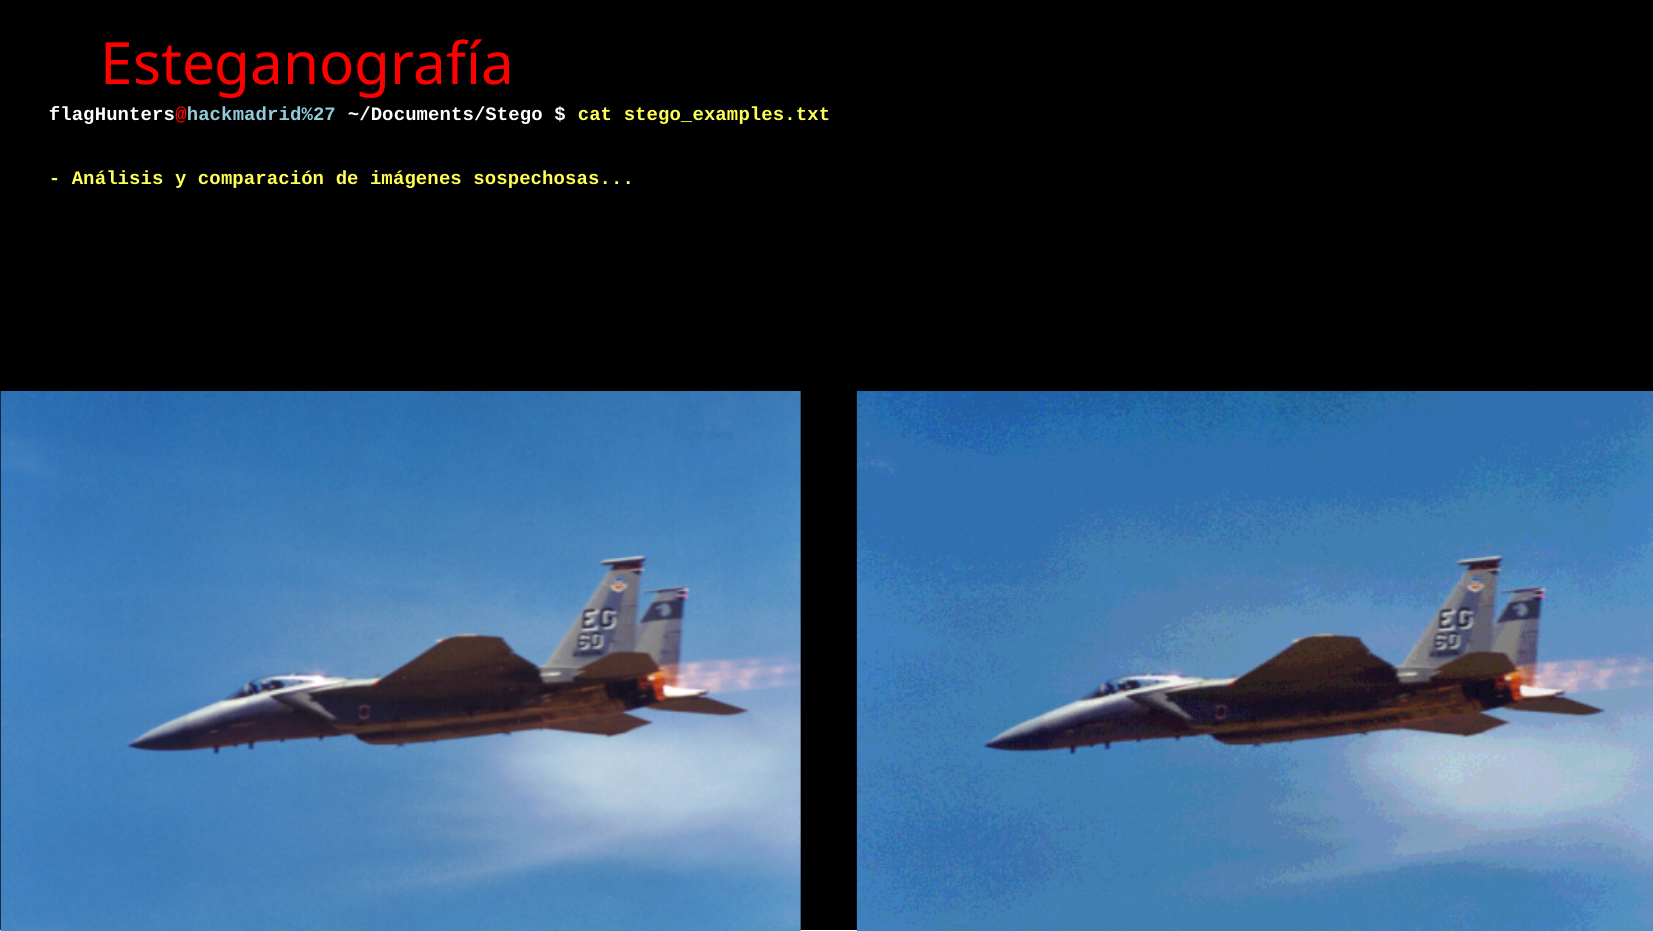

Esteganografía
# flagHunters@hackmadrid%27 ~/Documents/Stego $ cat stego_examples.txt - Análisis y comparación de imágenes sospechosas...